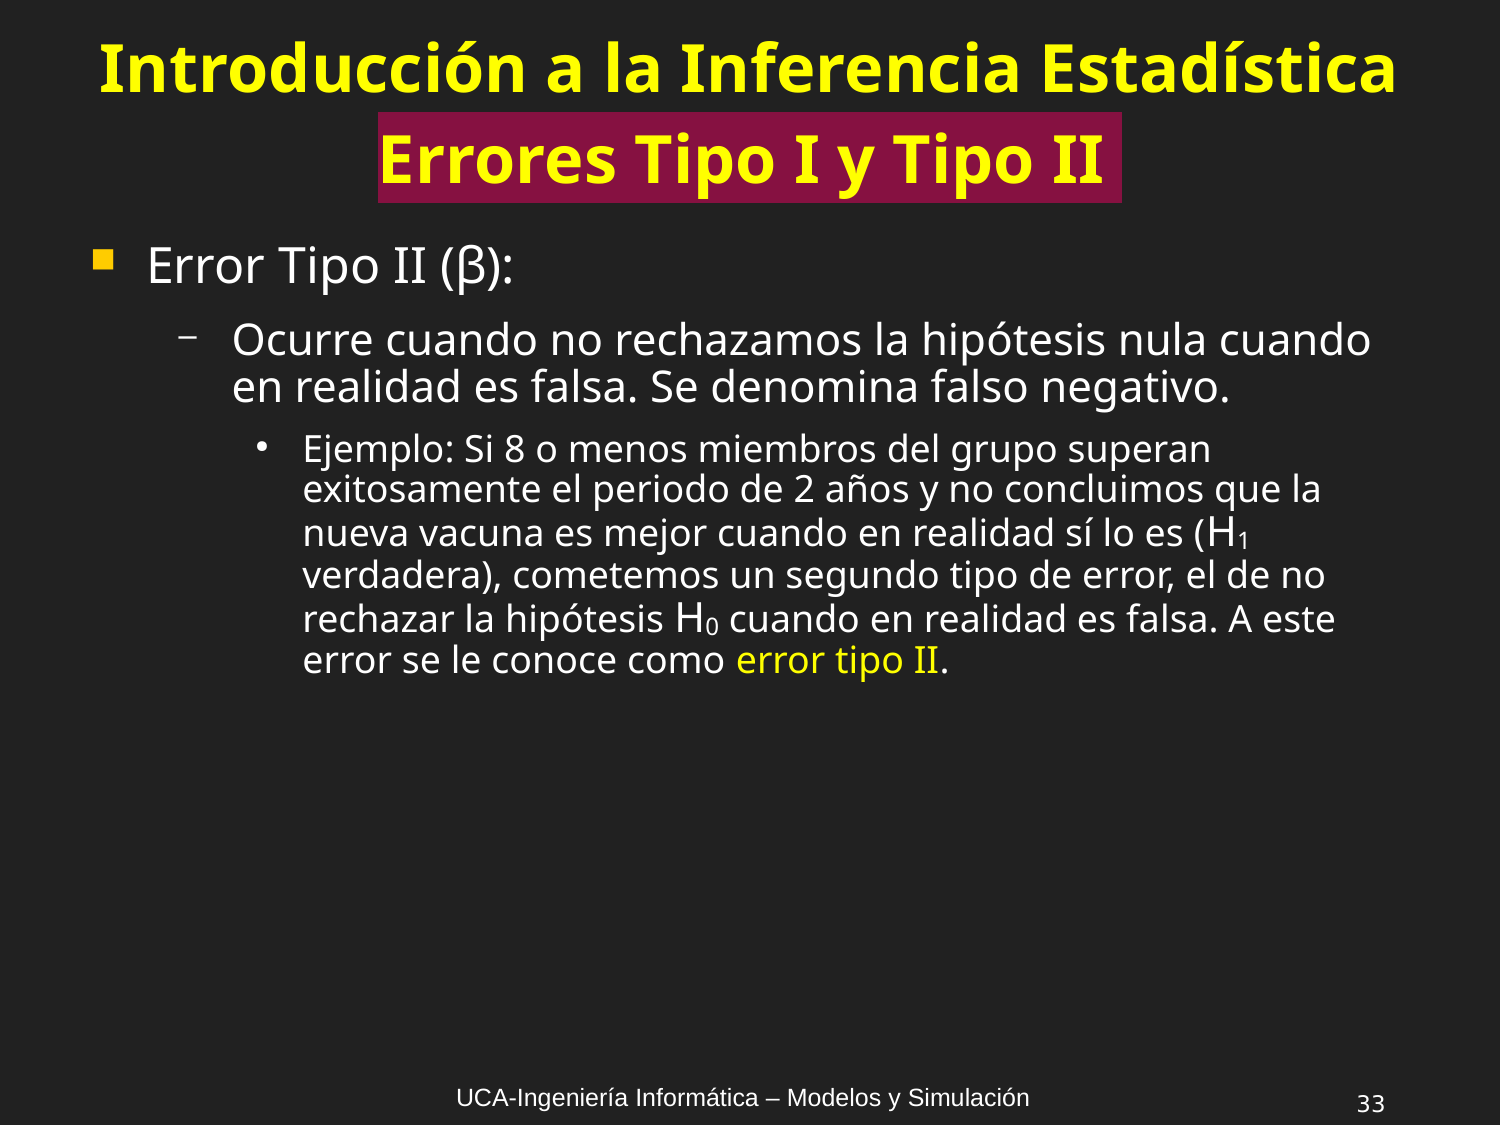

# Introducción a la Inferencia Estadística Errores Tipo I y Tipo II
Error Tipo II (β):
Ocurre cuando no rechazamos la hipótesis nula cuando en realidad es falsa. Se denomina falso negativo.
Ejemplo: Si 8 o menos miembros del grupo superan exitosamente el periodo de 2 años y no concluimos que la nueva vacuna es mejor cuando en realidad sí lo es (H1 verdadera), cometemos un segundo tipo de error, el de no rechazar la hipótesis H0 cuando en realidad es falsa. A este error se le conoce como error tipo II.